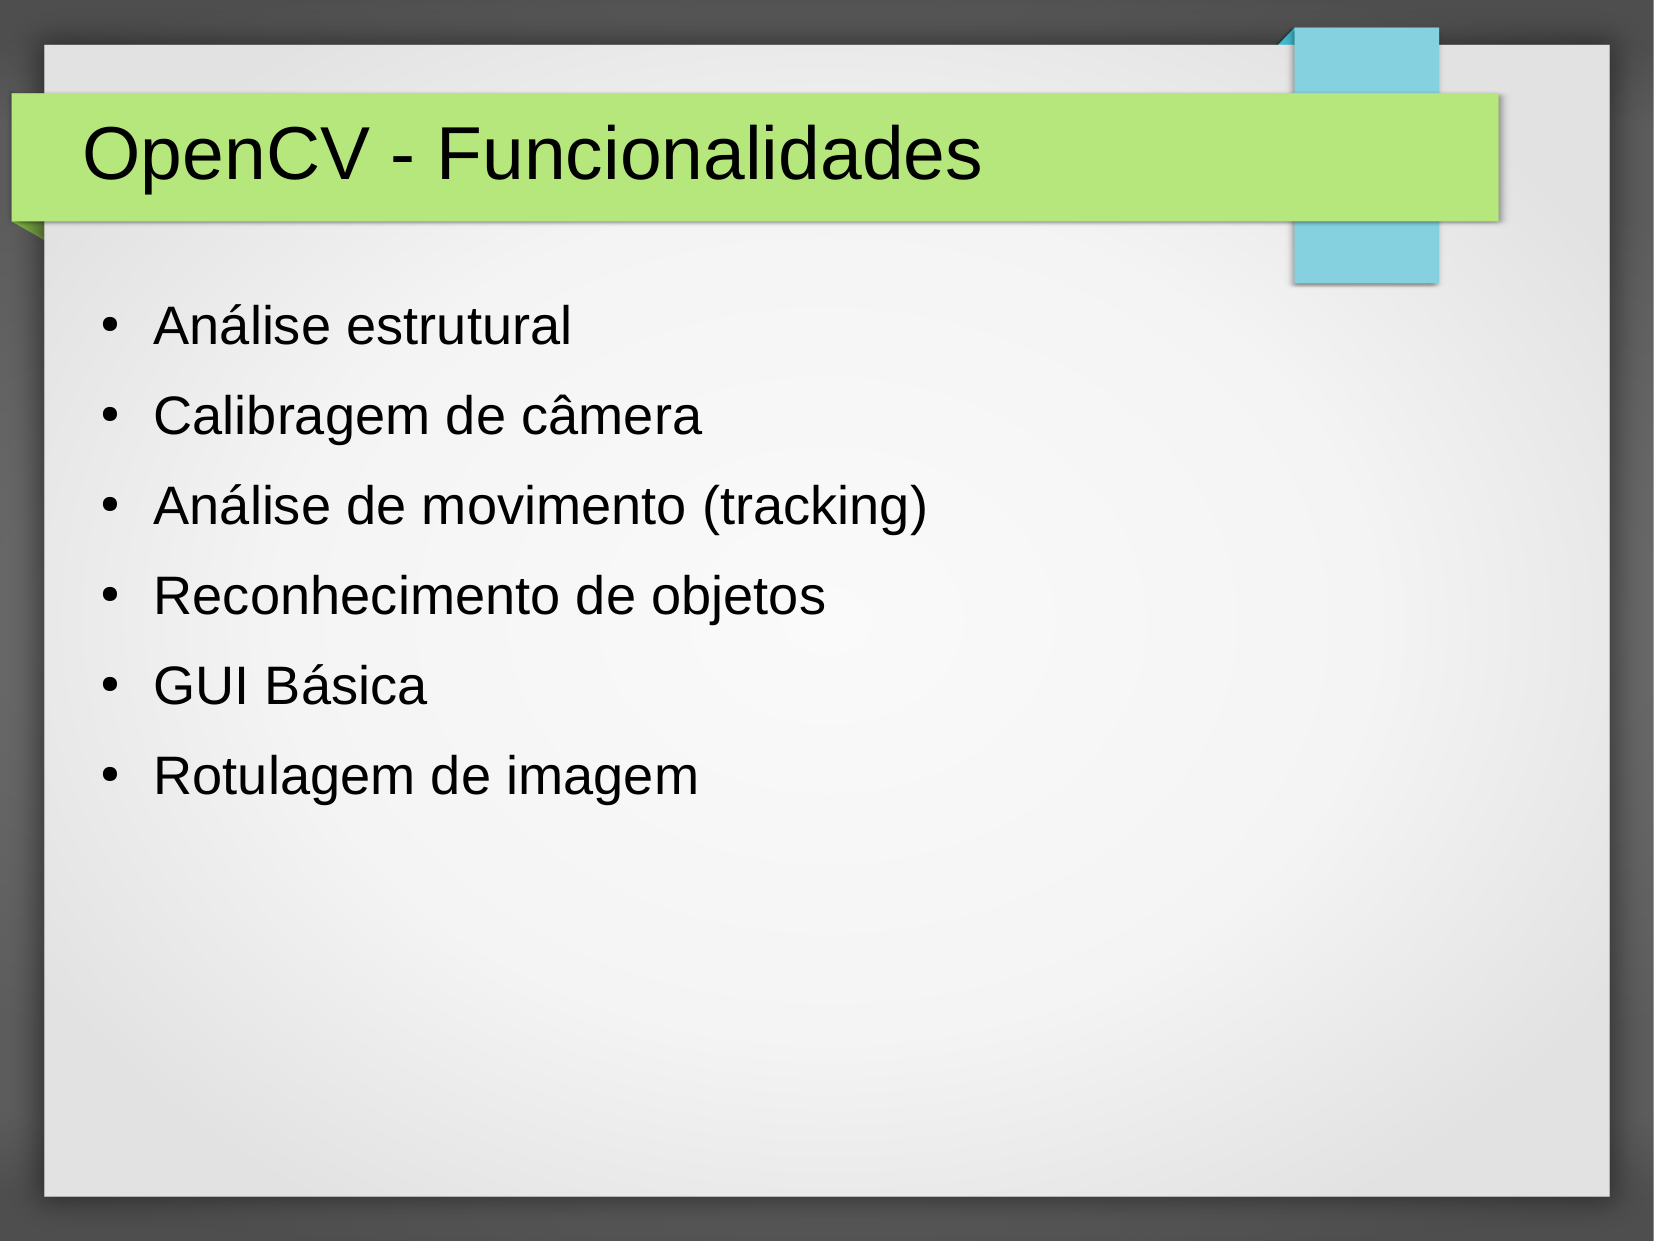

# OpenCV - Funcionalidades
Análise estrutural
Calibragem de câmera
Análise de movimento (tracking)
Reconhecimento de objetos
GUI Básica
Rotulagem de imagem